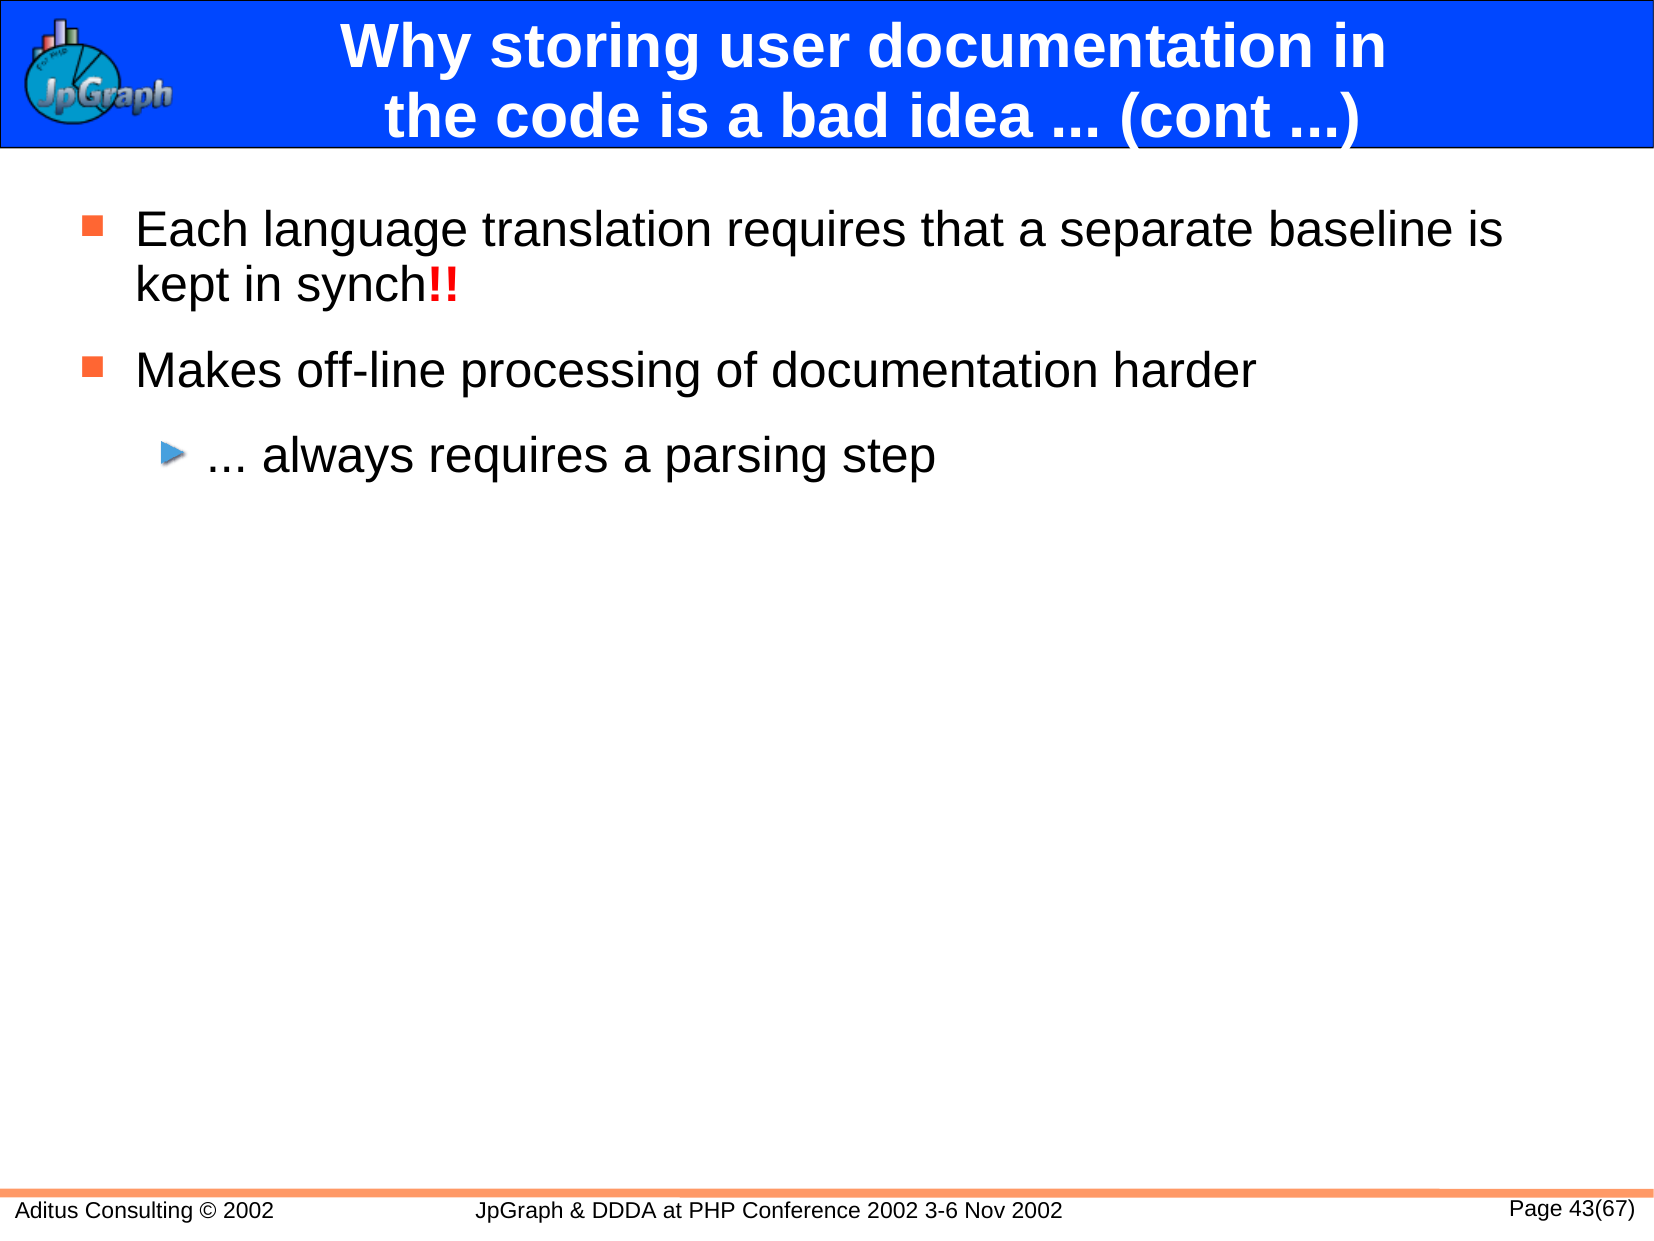

# Why storing user documentation in the code is a bad idea ... (cont ...)
Each language translation requires that a separate baseline is kept in synch!!
Makes off-line processing of documentation harder
... always requires a parsing step